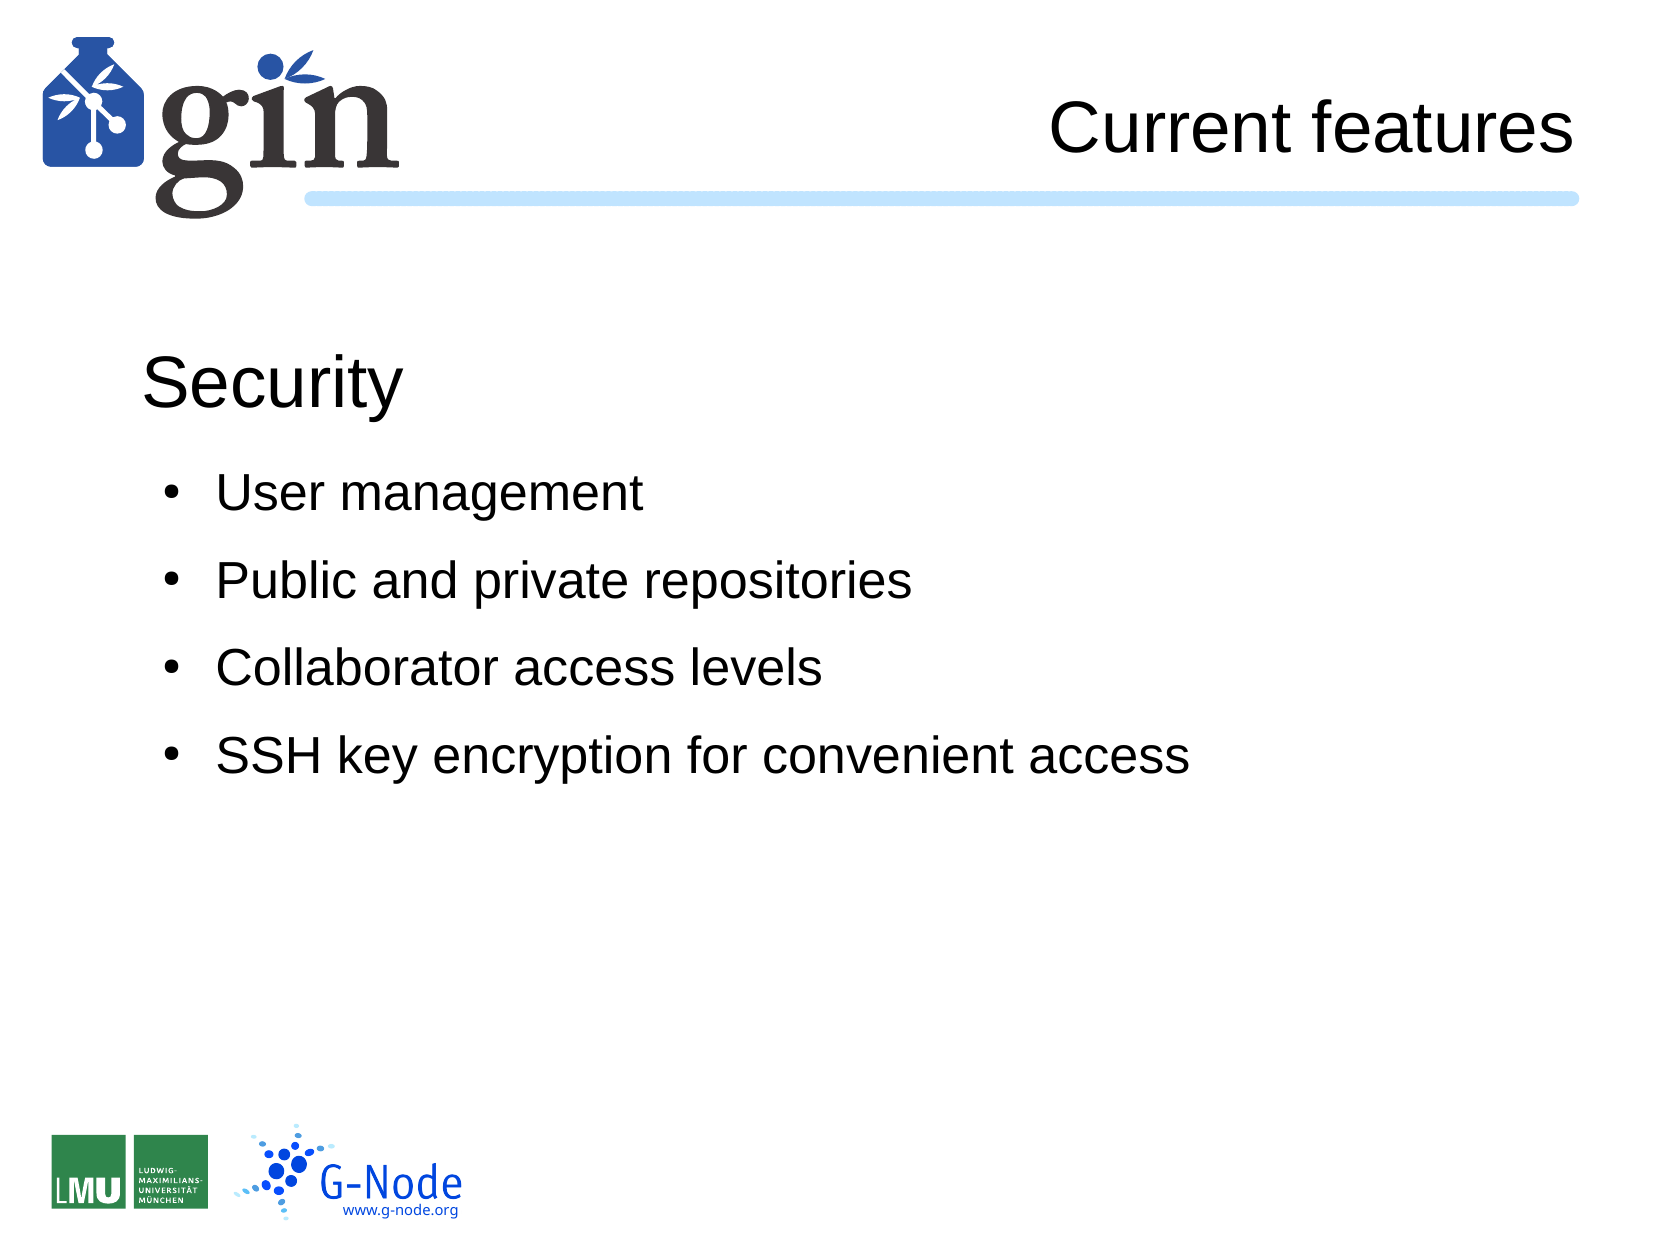

Current features
Security
# User management
Public and private repositories
Collaborator access levels
SSH key encryption for convenient access